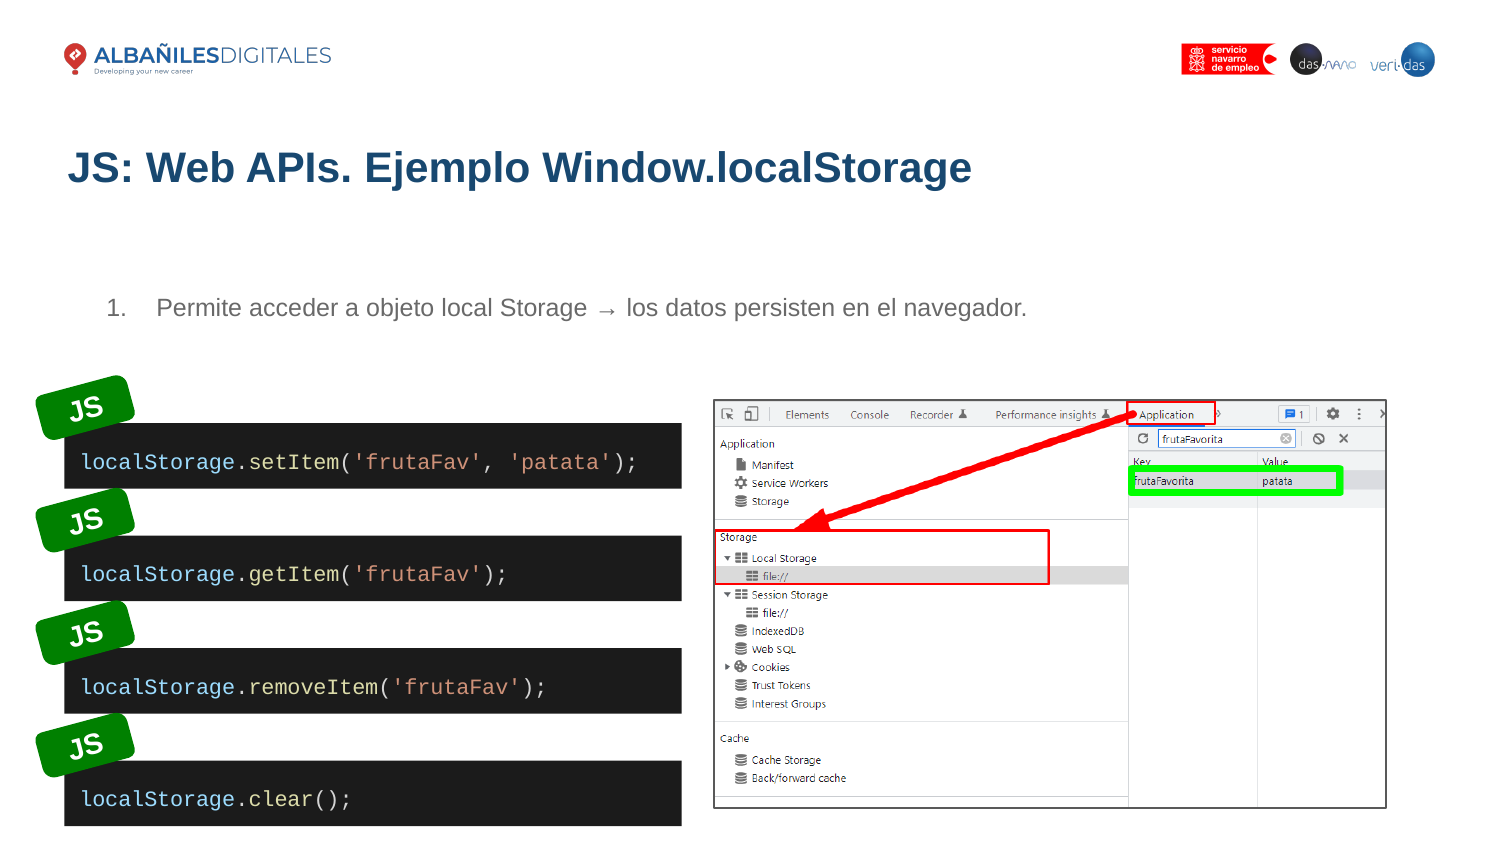

JS: Web APIs. Ejemplo Window.localStorage
Permite acceder a objeto local Storage → los datos persisten en el navegador.
JS
localStorage.setItem('frutaFav', 'patata');
JS
localStorage.getItem('frutaFav');
JS
localStorage.removeItem('frutaFav');
JS
localStorage.clear();